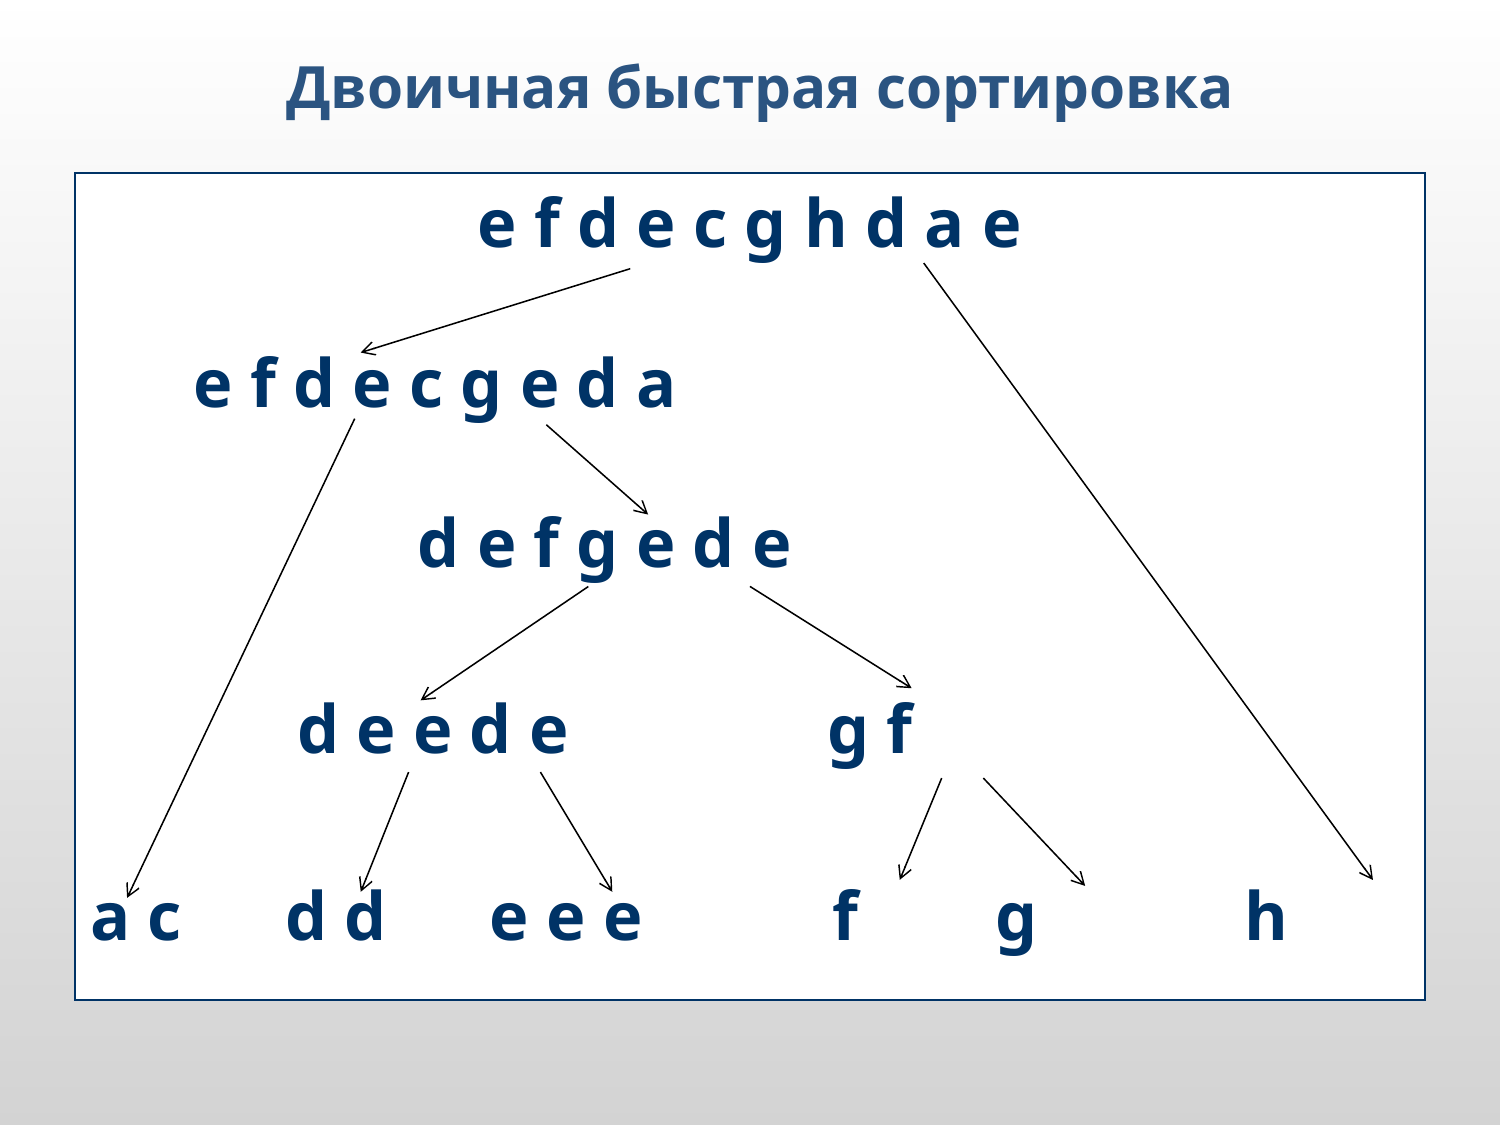

Двоичная быстрая сортировка
# e f d e c g h d a e
 e f d e c g e d a
 d e f g e d e
 d e e d e g f
a c d d e e e f g h